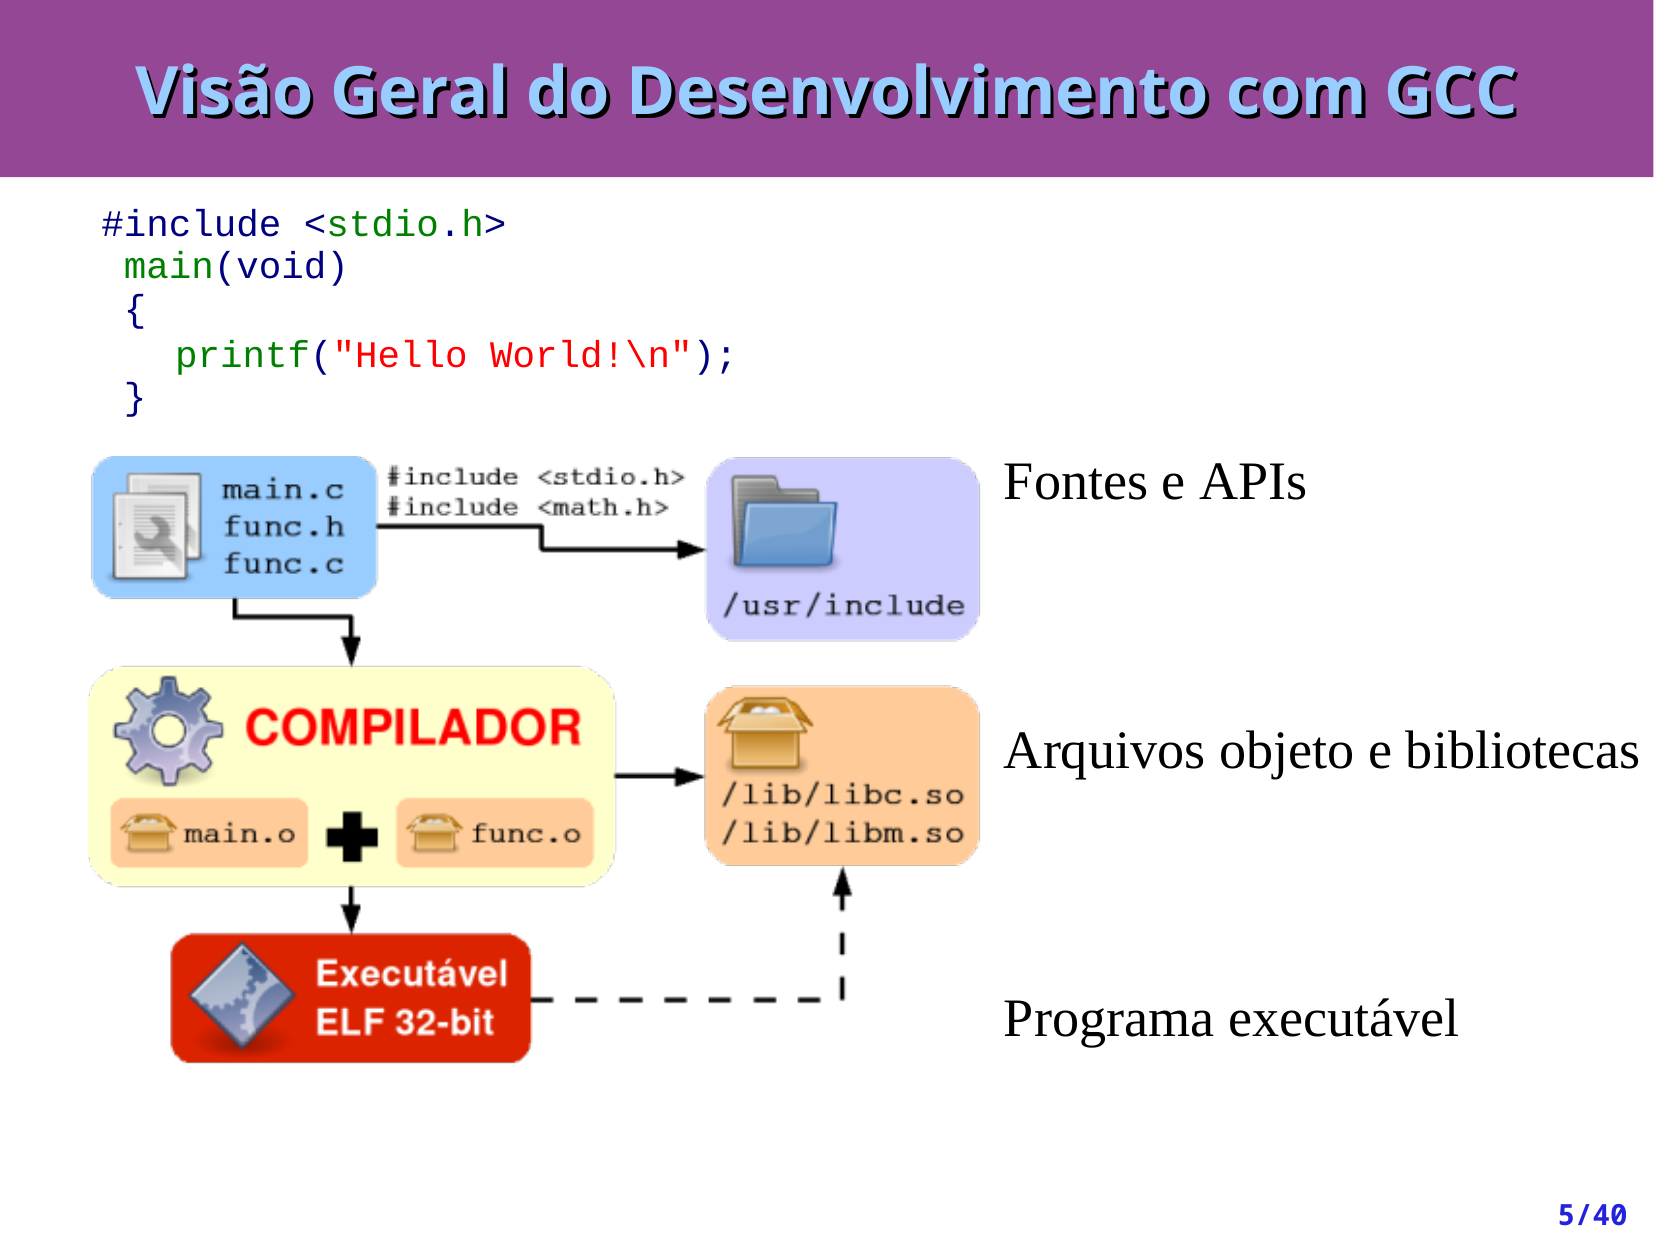

# Visão Geral do Desenvolvimento com GCC
Fontes e APIs
Arquivos objeto e bibliotecas
Programa executável
5